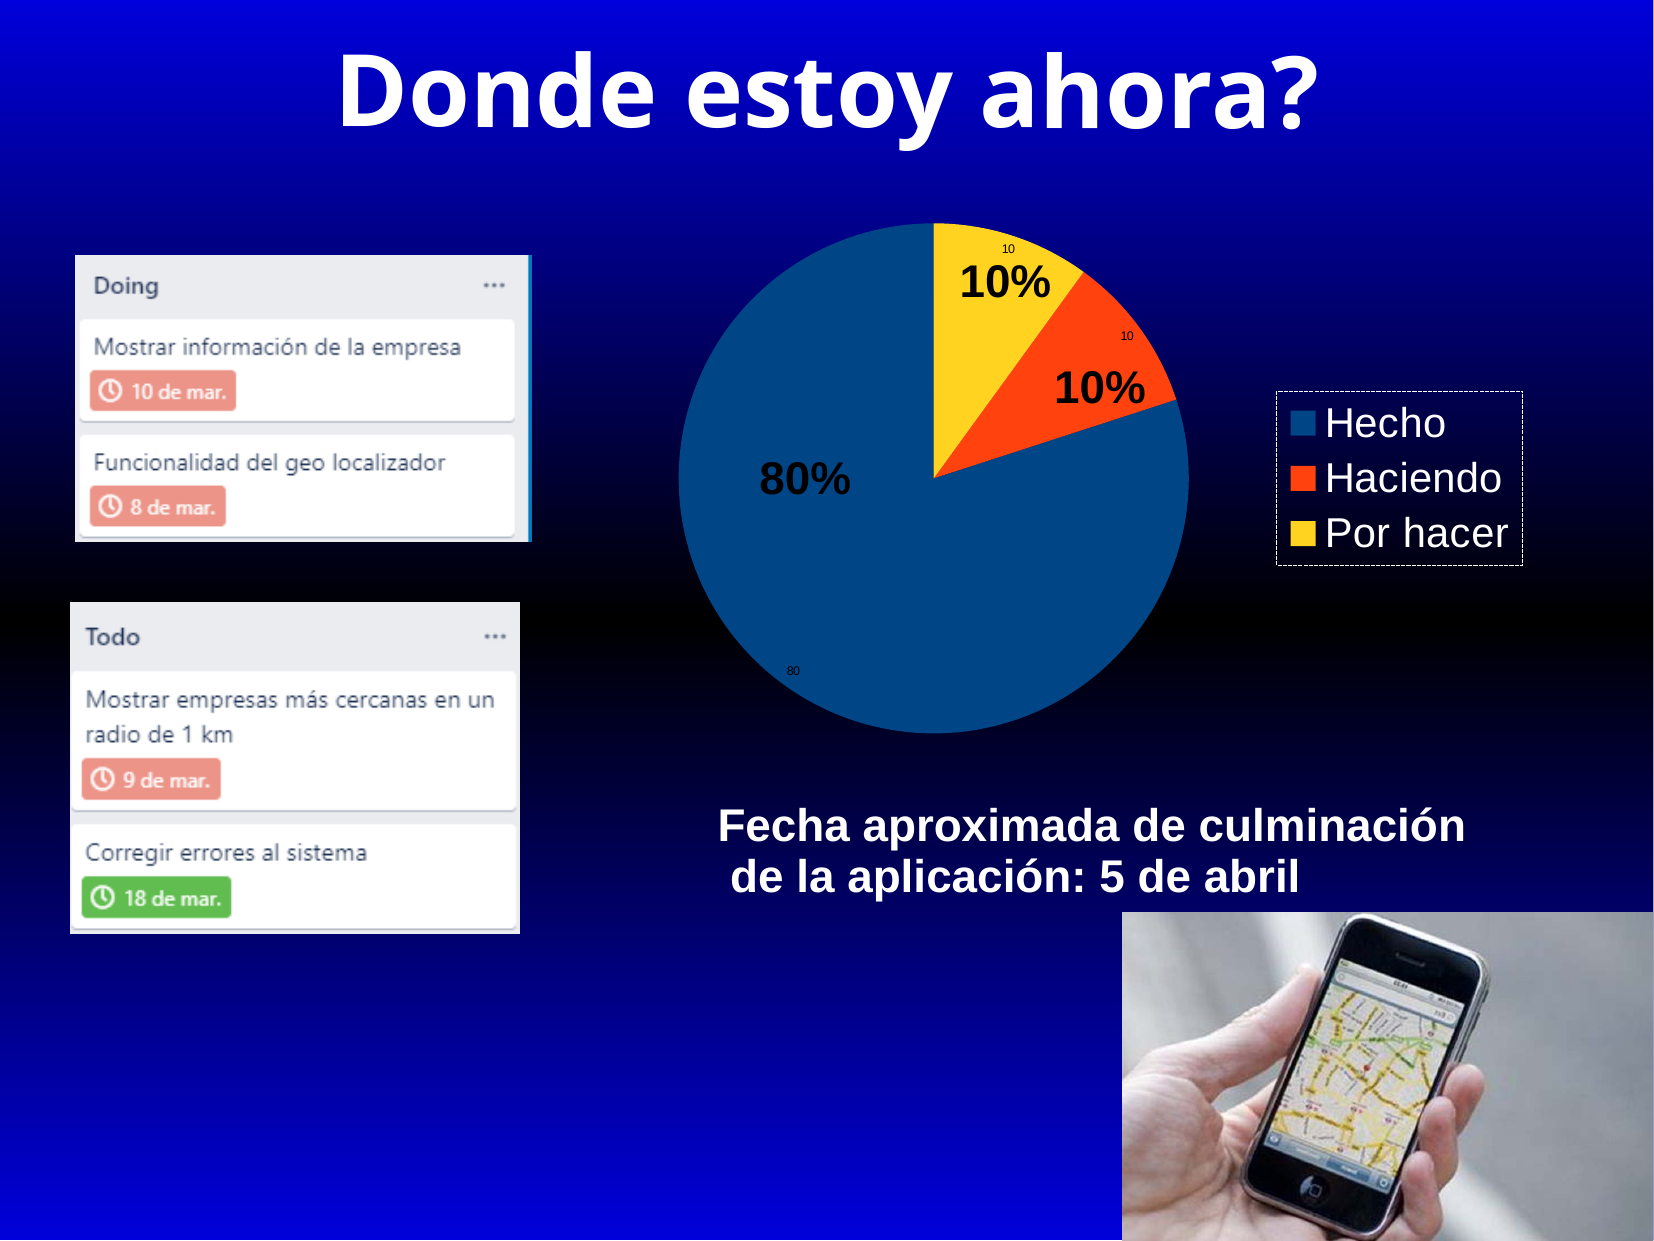

Donde estoy ahora?
#
### Chart
| Category | Columna 1 | Columna 2 |
|---|---|---|
| Hecho | 80.0 | 80.0 |
| Haciendo | 10.0 | 10.0 |
| Por hacer | 10.0 | 10.0 |10%
10%
Fecha aproximada de culminación
 de la aplicación: 5 de abril